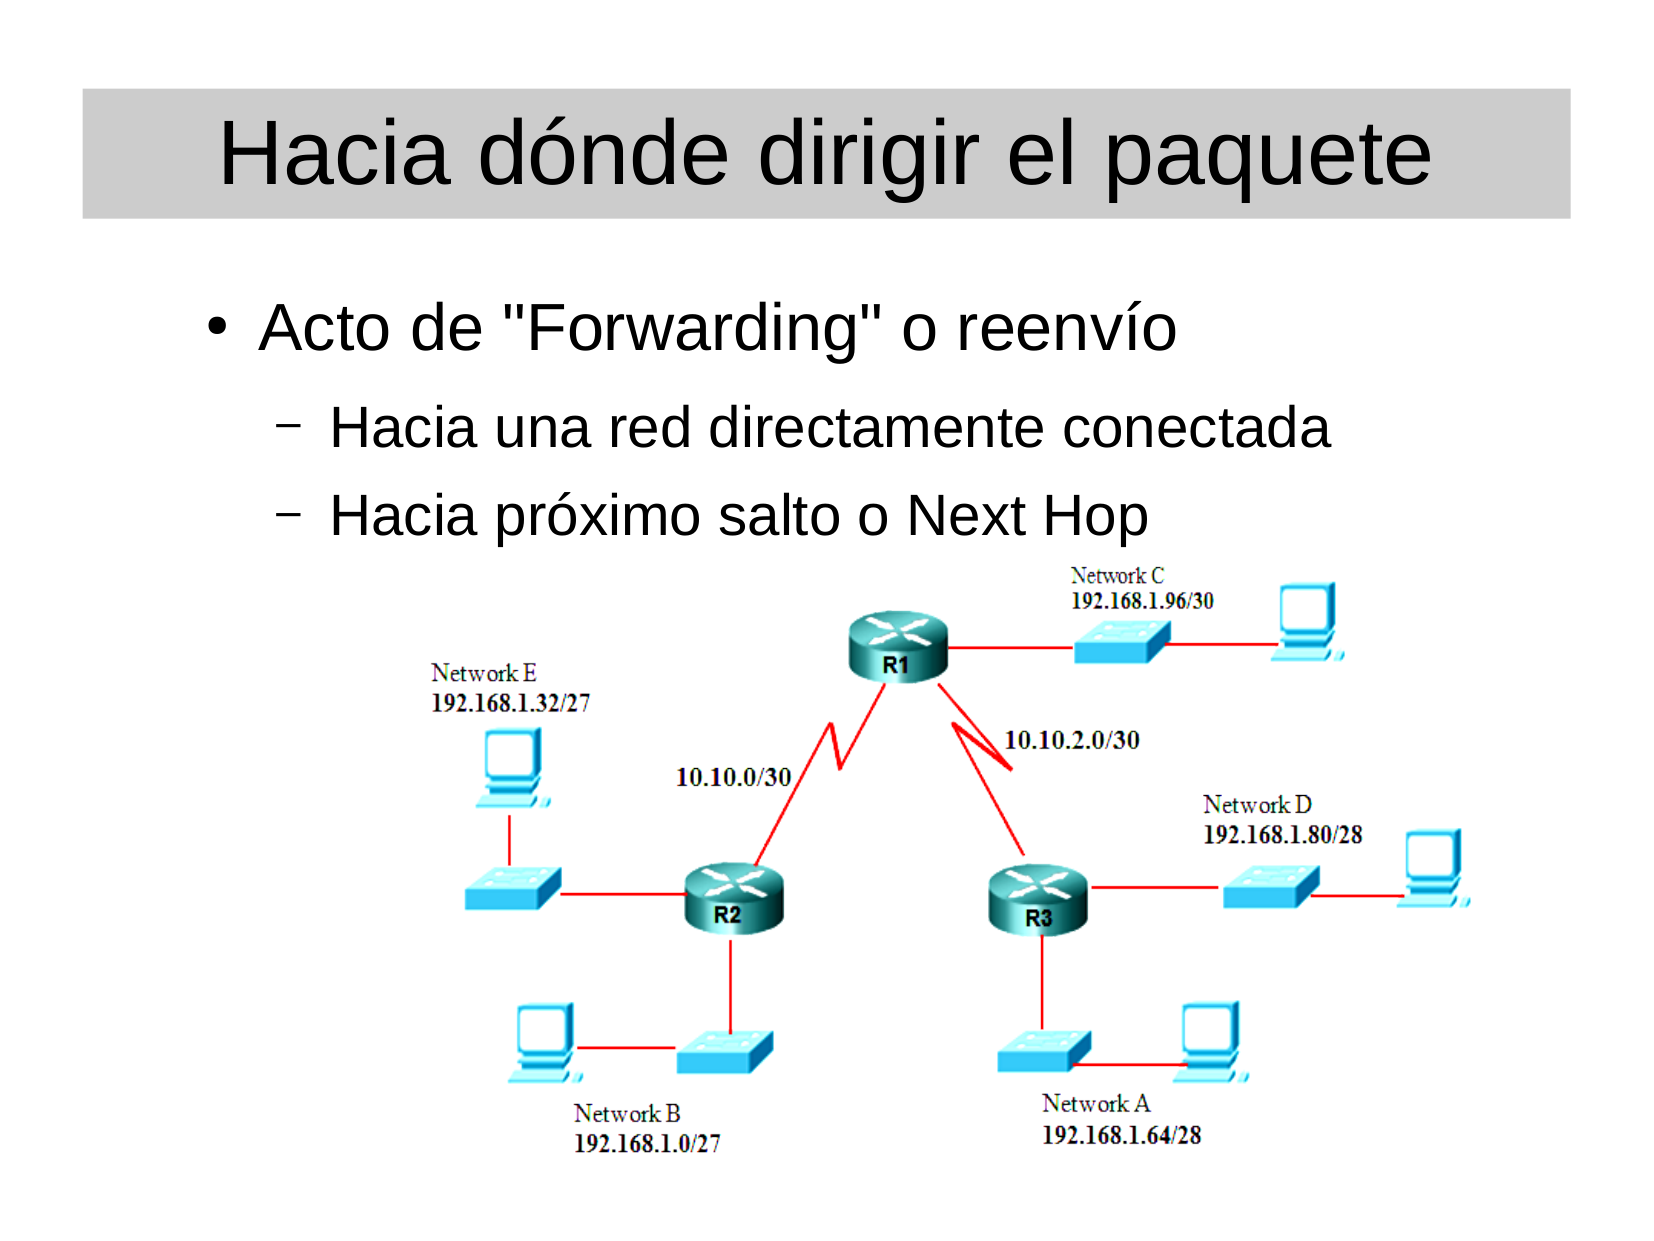

# Hacia dónde dirigir el paquete
Acto de "Forwarding" o reenvío
Hacia una red directamente conectada
Hacia próximo salto o Next Hop